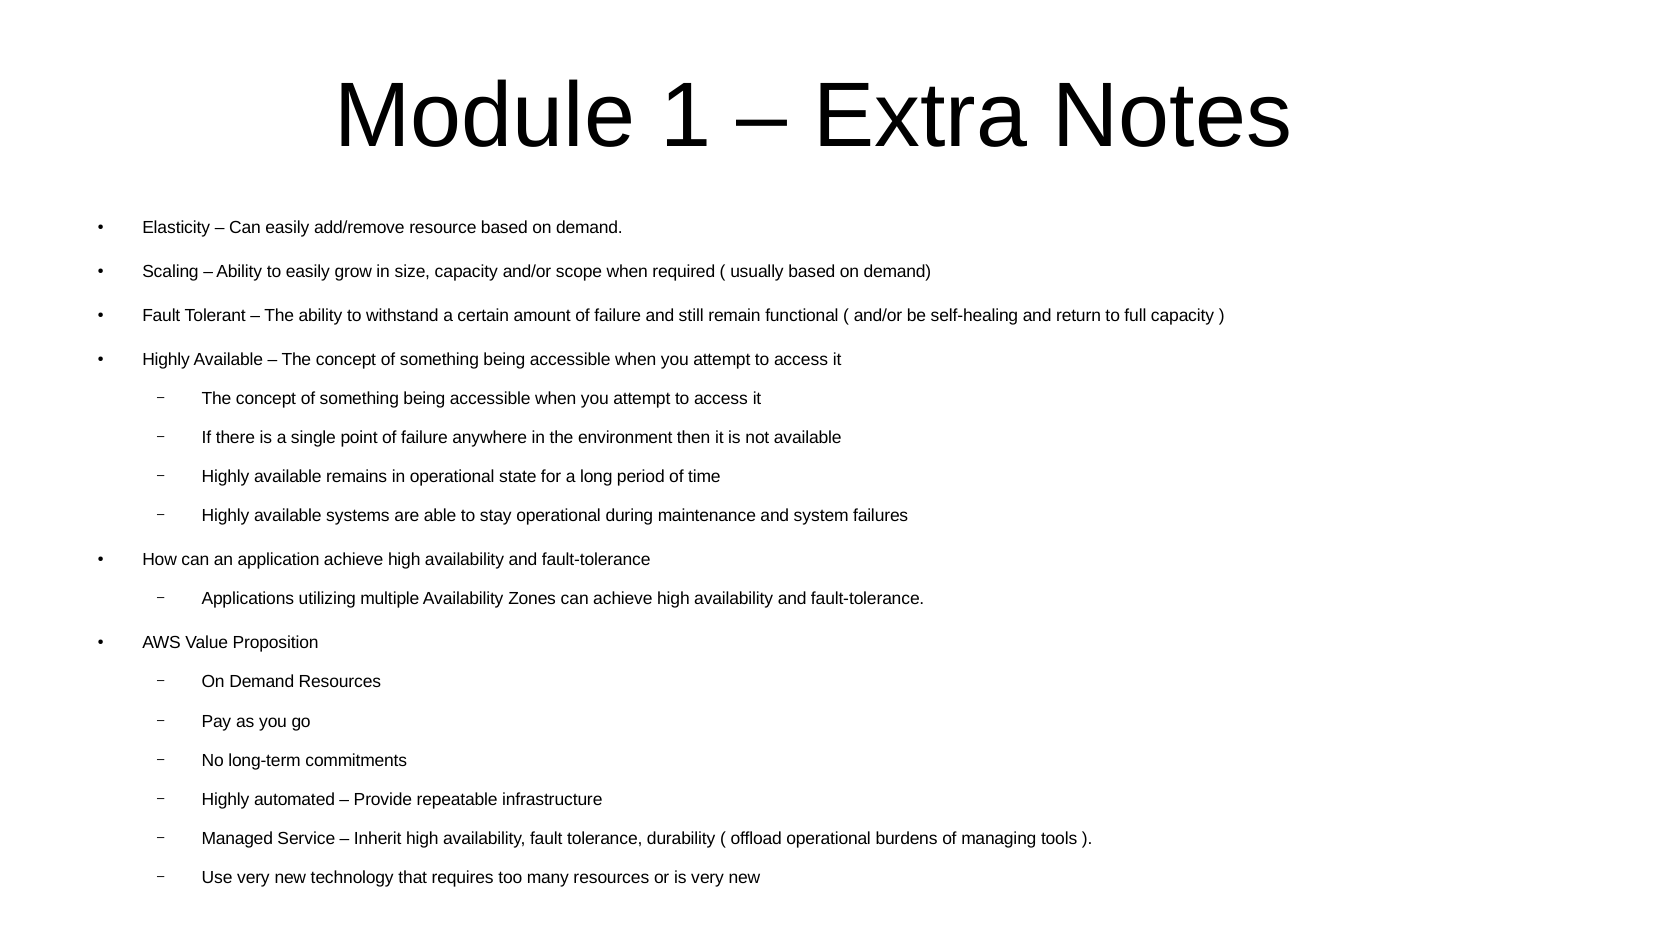

# Module 1 – Extra Notes
Elasticity – Can easily add/remove resource based on demand.
Scaling – Ability to easily grow in size, capacity and/or scope when required ( usually based on demand)
Fault Tolerant – The ability to withstand a certain amount of failure and still remain functional ( and/or be self-healing and return to full capacity )
Highly Available – The concept of something being accessible when you attempt to access it
The concept of something being accessible when you attempt to access it
If there is a single point of failure anywhere in the environment then it is not available
Highly available remains in operational state for a long period of time
Highly available systems are able to stay operational during maintenance and system failures
How can an application achieve high availability and fault-tolerance
Applications utilizing multiple Availability Zones can achieve high availability and fault-tolerance.
AWS Value Proposition
On Demand Resources
Pay as you go
No long-term commitments
Highly automated – Provide repeatable infrastructure
Managed Service – Inherit high availability, fault tolerance, durability ( offload operational burdens of managing tools ).
Use very new technology that requires too many resources or is very new